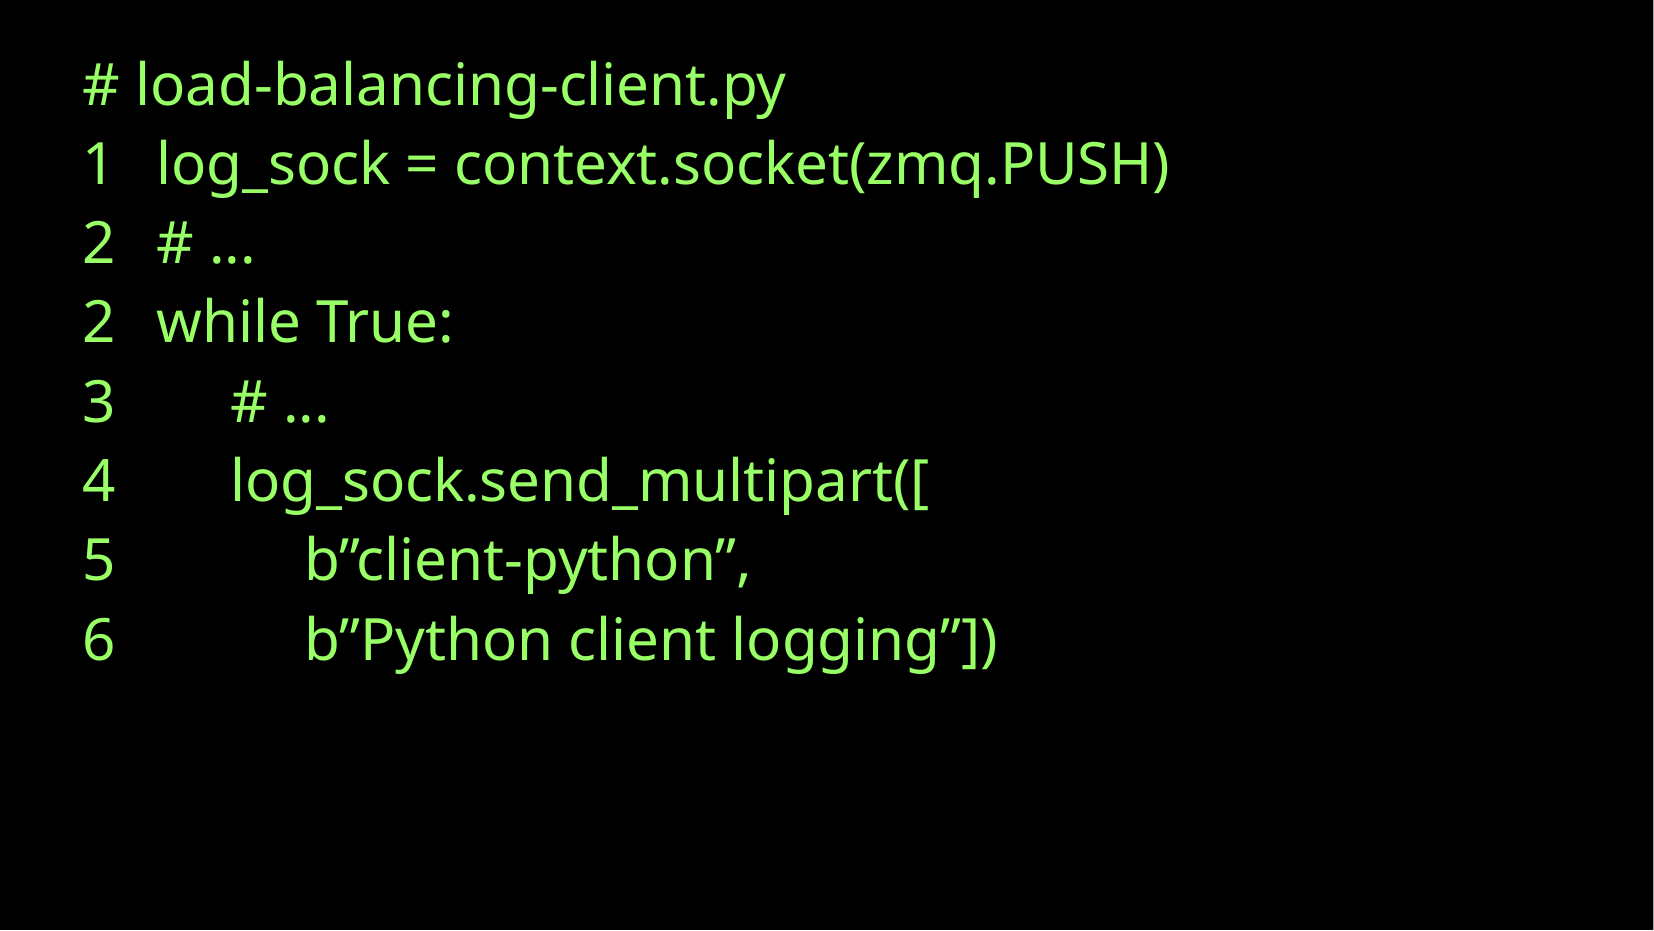

# # load-balancing-client.py
1	log_sock = context.socket(zmq.PUSH)
2	# ...
2	while True:
3		# ...
4		log_sock.send_multipart([
5			b”client-python”,
6			b”Python client logging”])